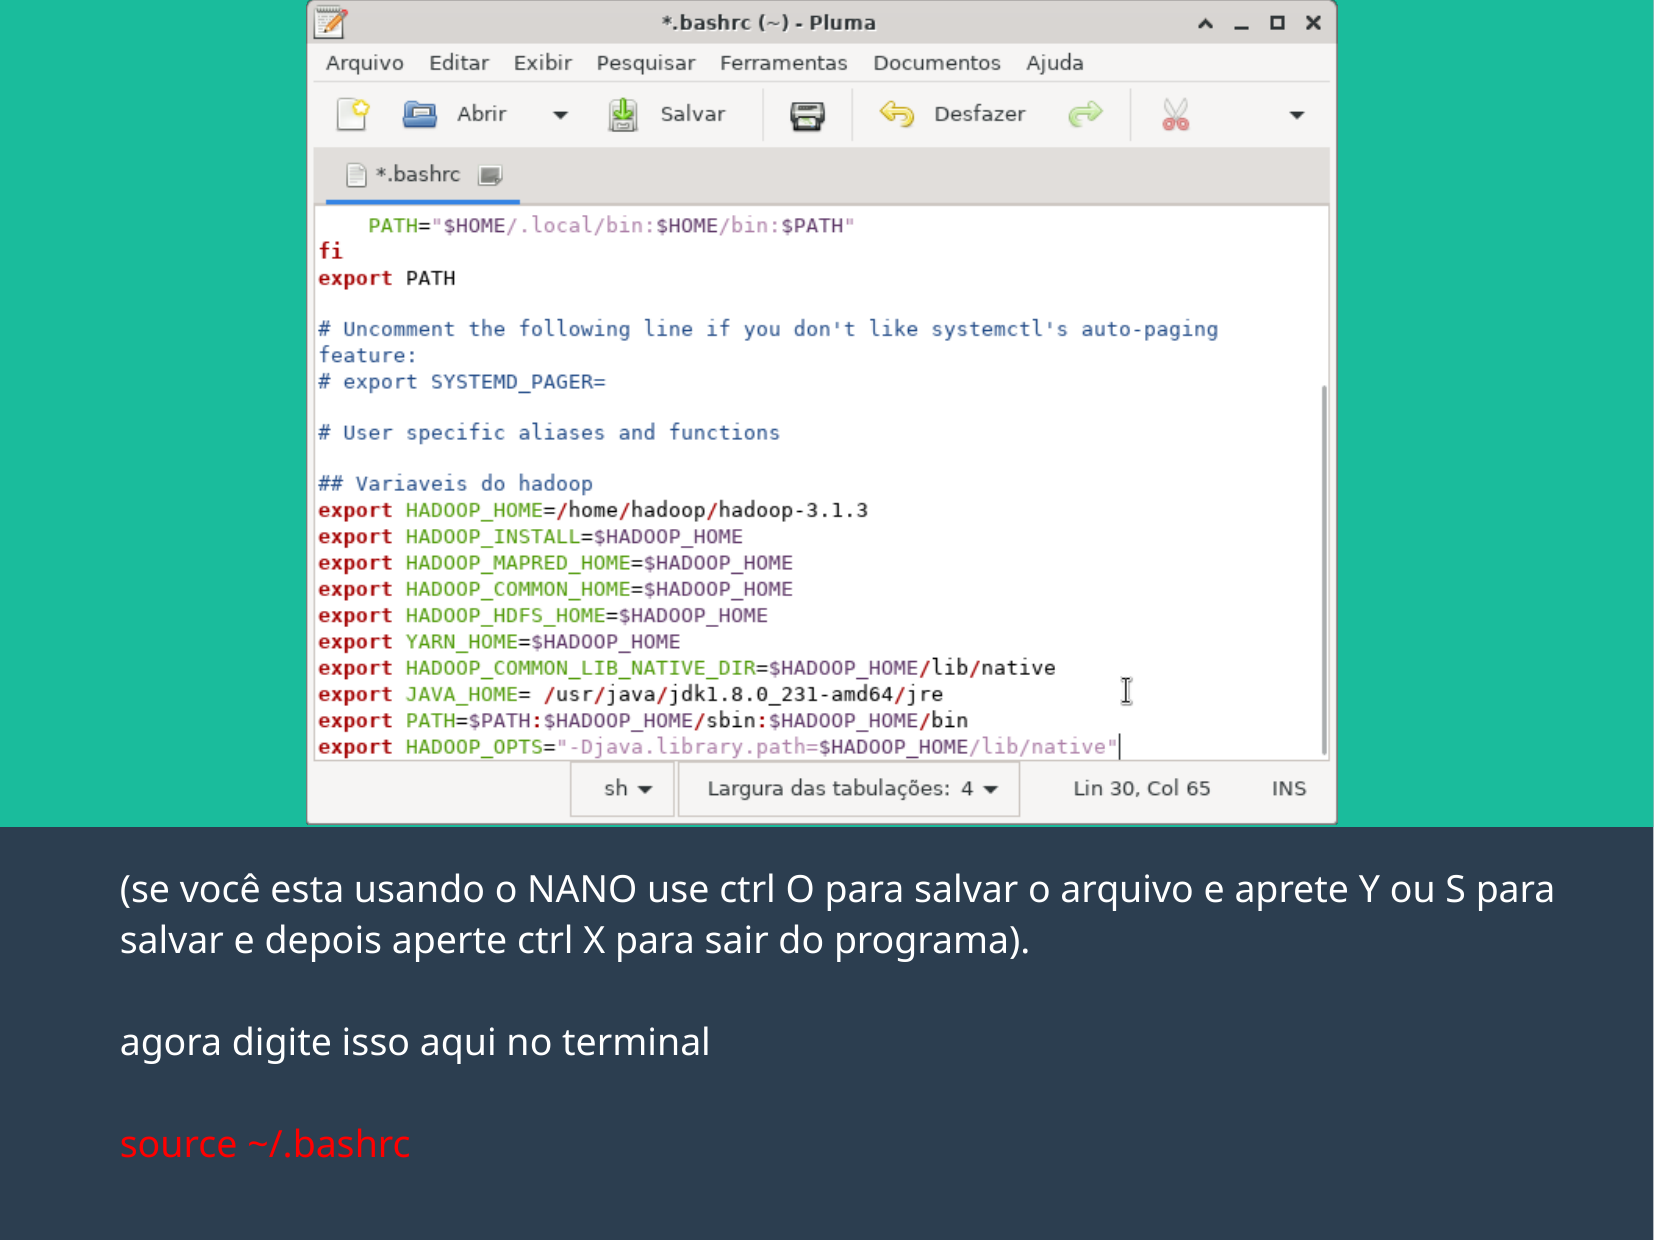

(se você esta usando o NANO use ctrl O para salvar o arquivo e aprete Y ou S para salvar e depois aperte ctrl X para sair do programa).
agora digite isso aqui no terminal
source ~/.bashrc